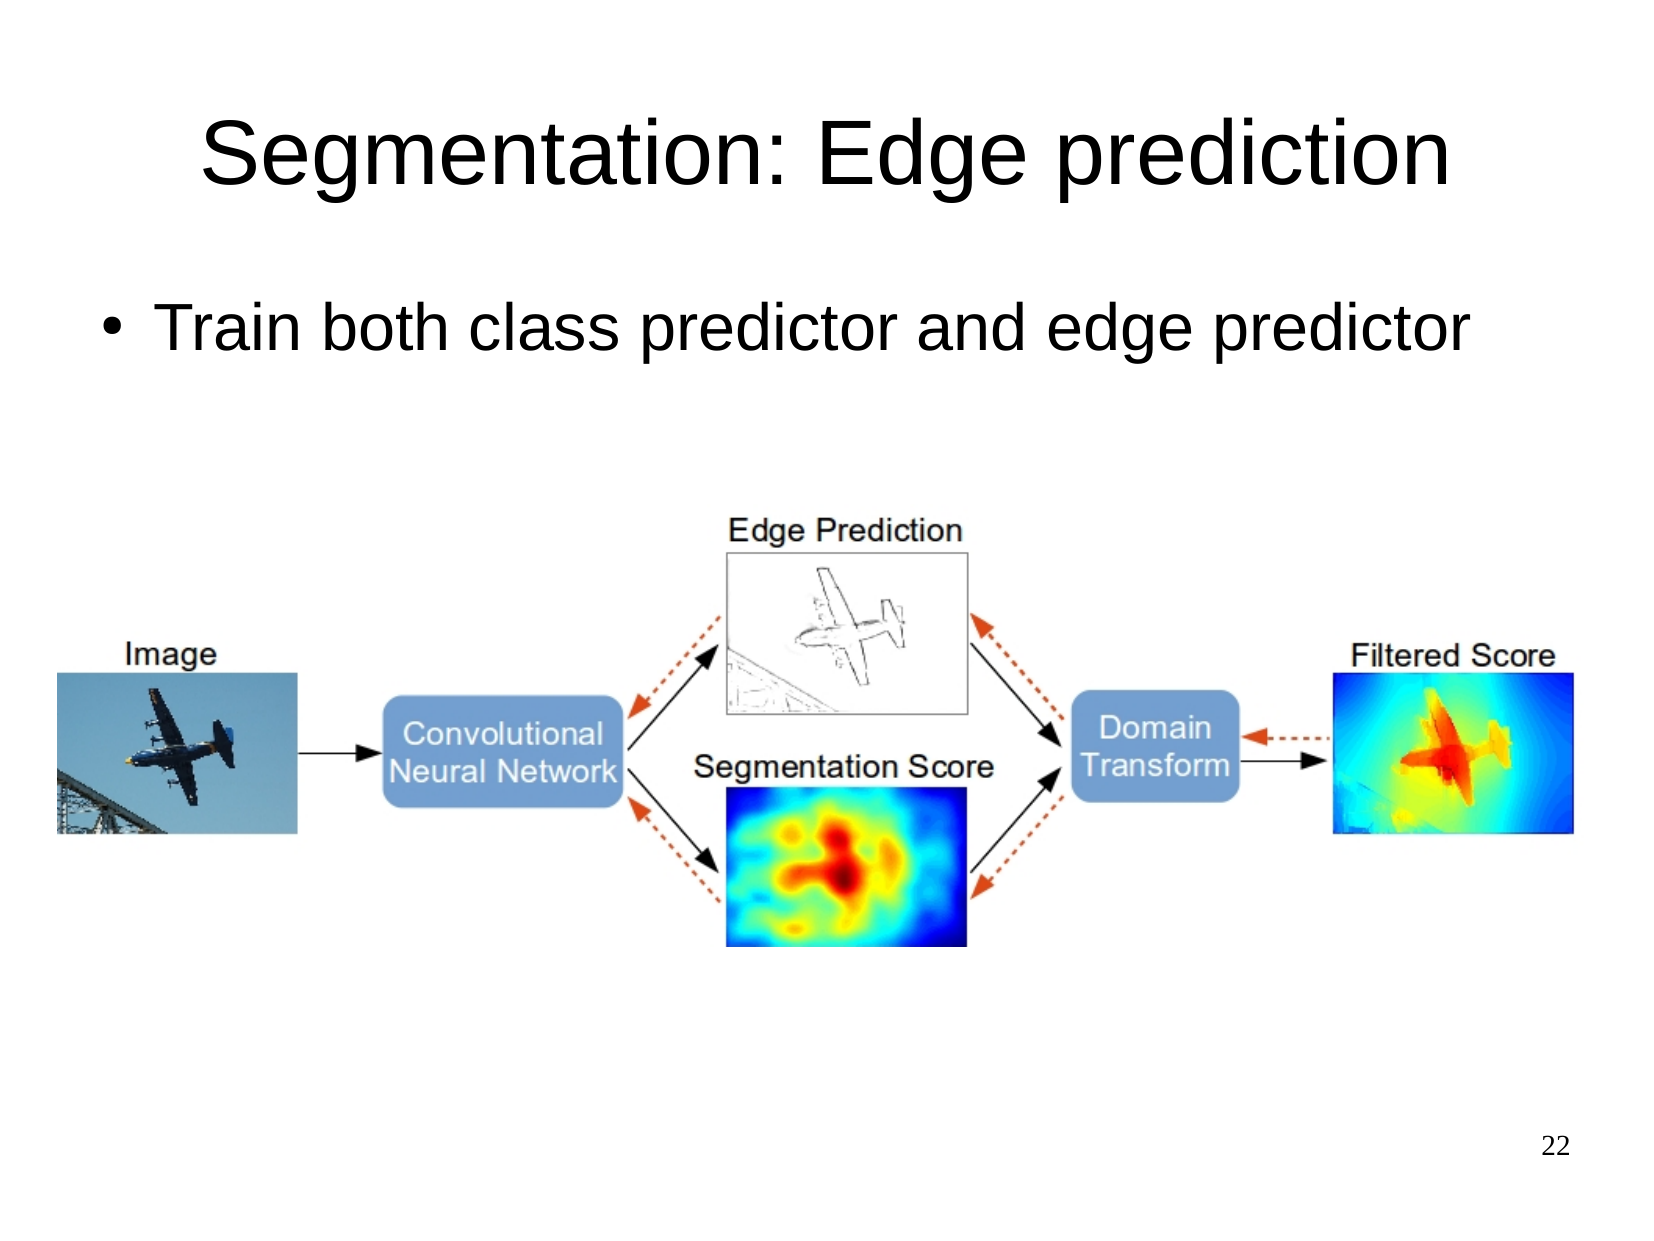

# Segmentation: Edge prediction
Train both class predictor and edge predictor
22